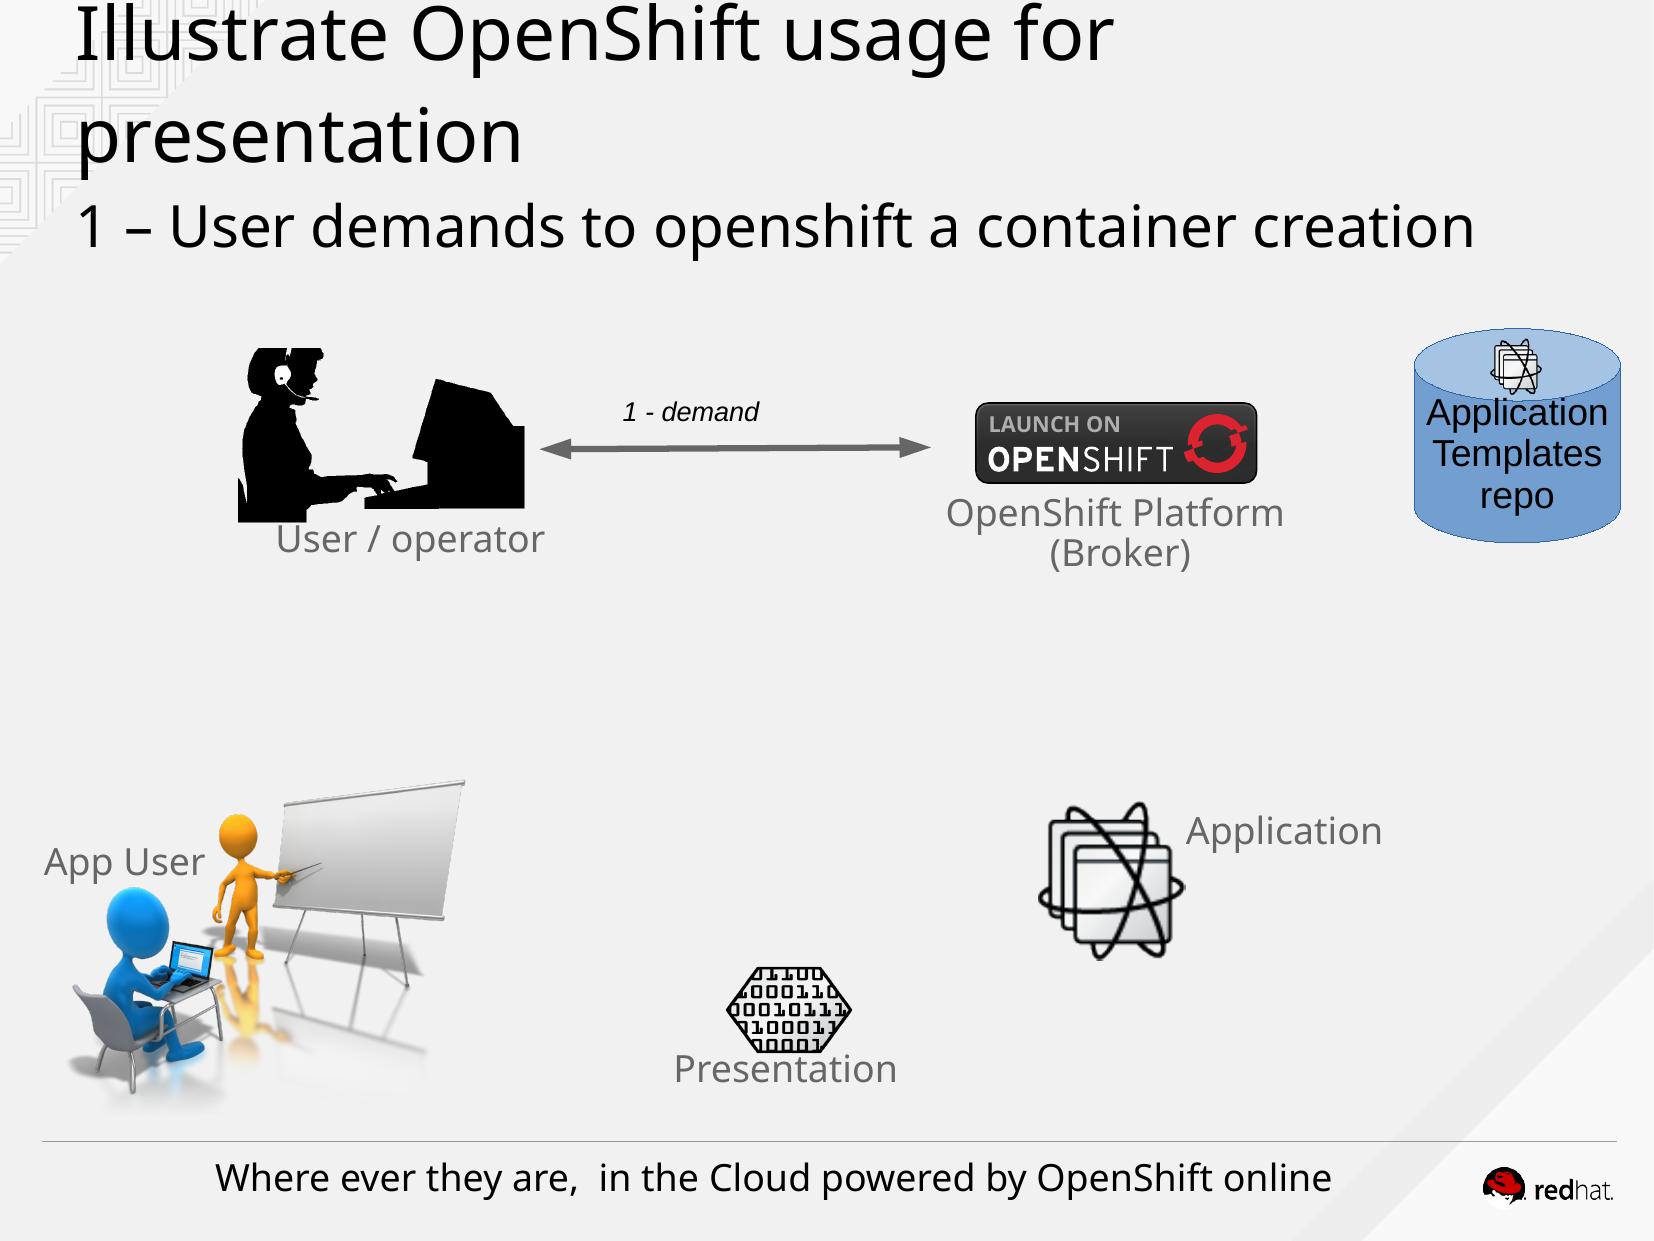

Illustrate OpenShift usage for presentation
1 – User demands to openshift a container creation
Application
Templates
repo
1 - demand
OpenShift Platform (Broker)
User / operator
App User
Application
Presentation
Where ever they are, in the Cloud powered by OpenShift online